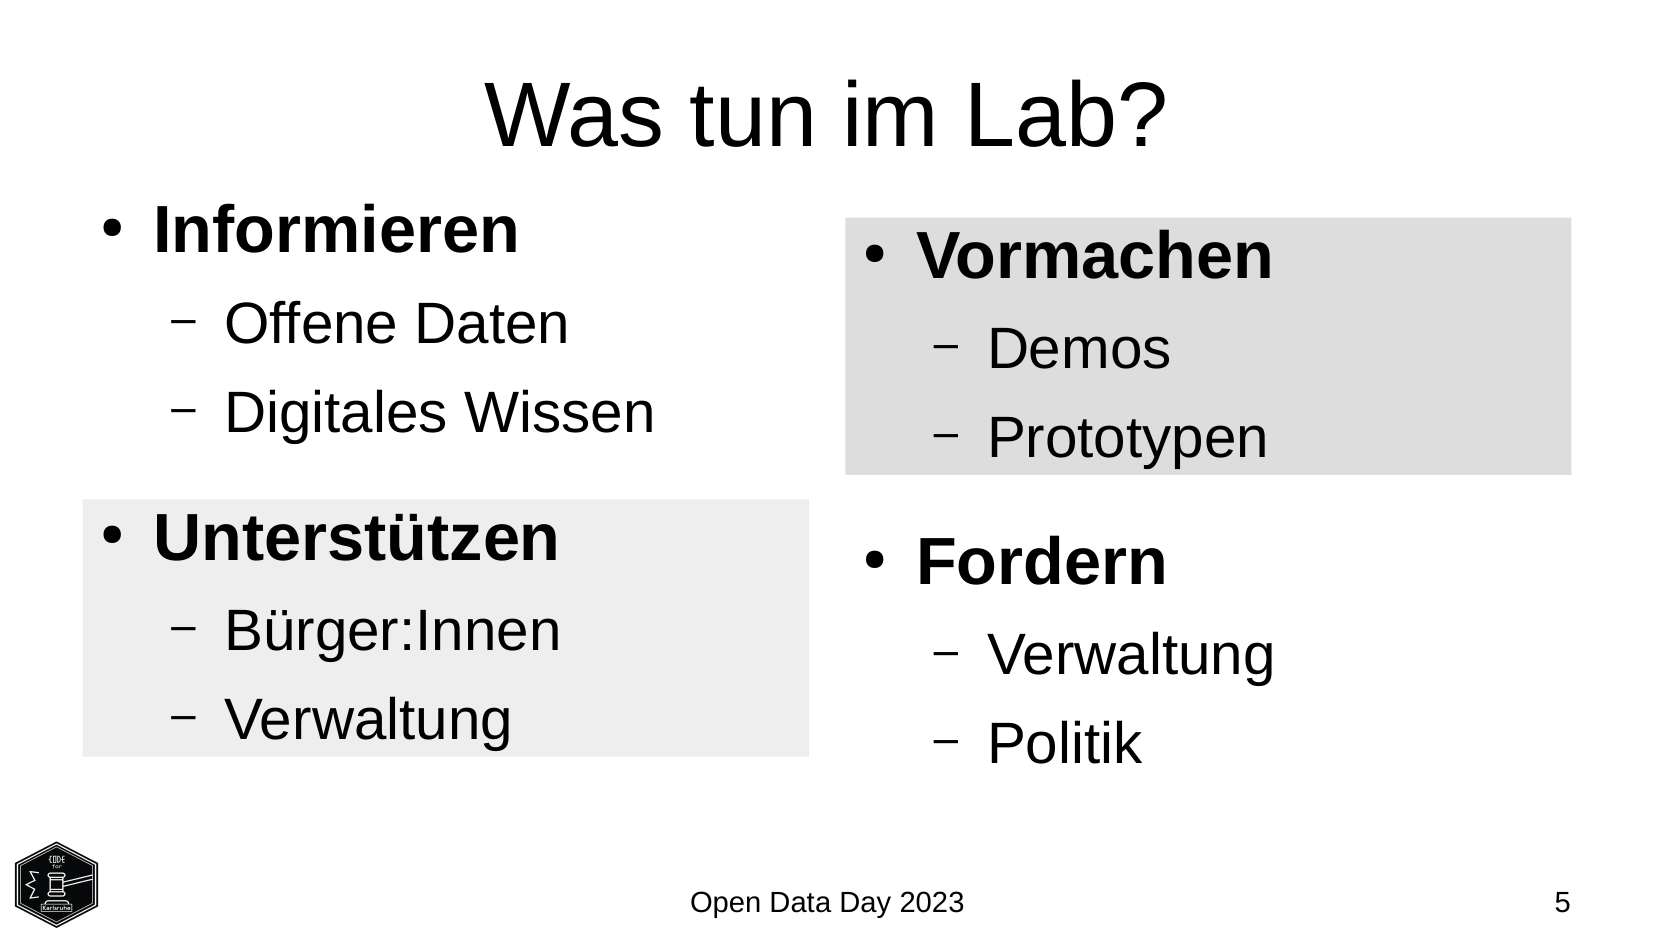

# Was tun im Lab?
Informieren
Offene Daten
Digitales Wissen
Vormachen
Demos
Prototypen
Unterstützen
Bürger:Innen
Verwaltung
Fordern
Verwaltung
Politik
Open Data Day 2023
5